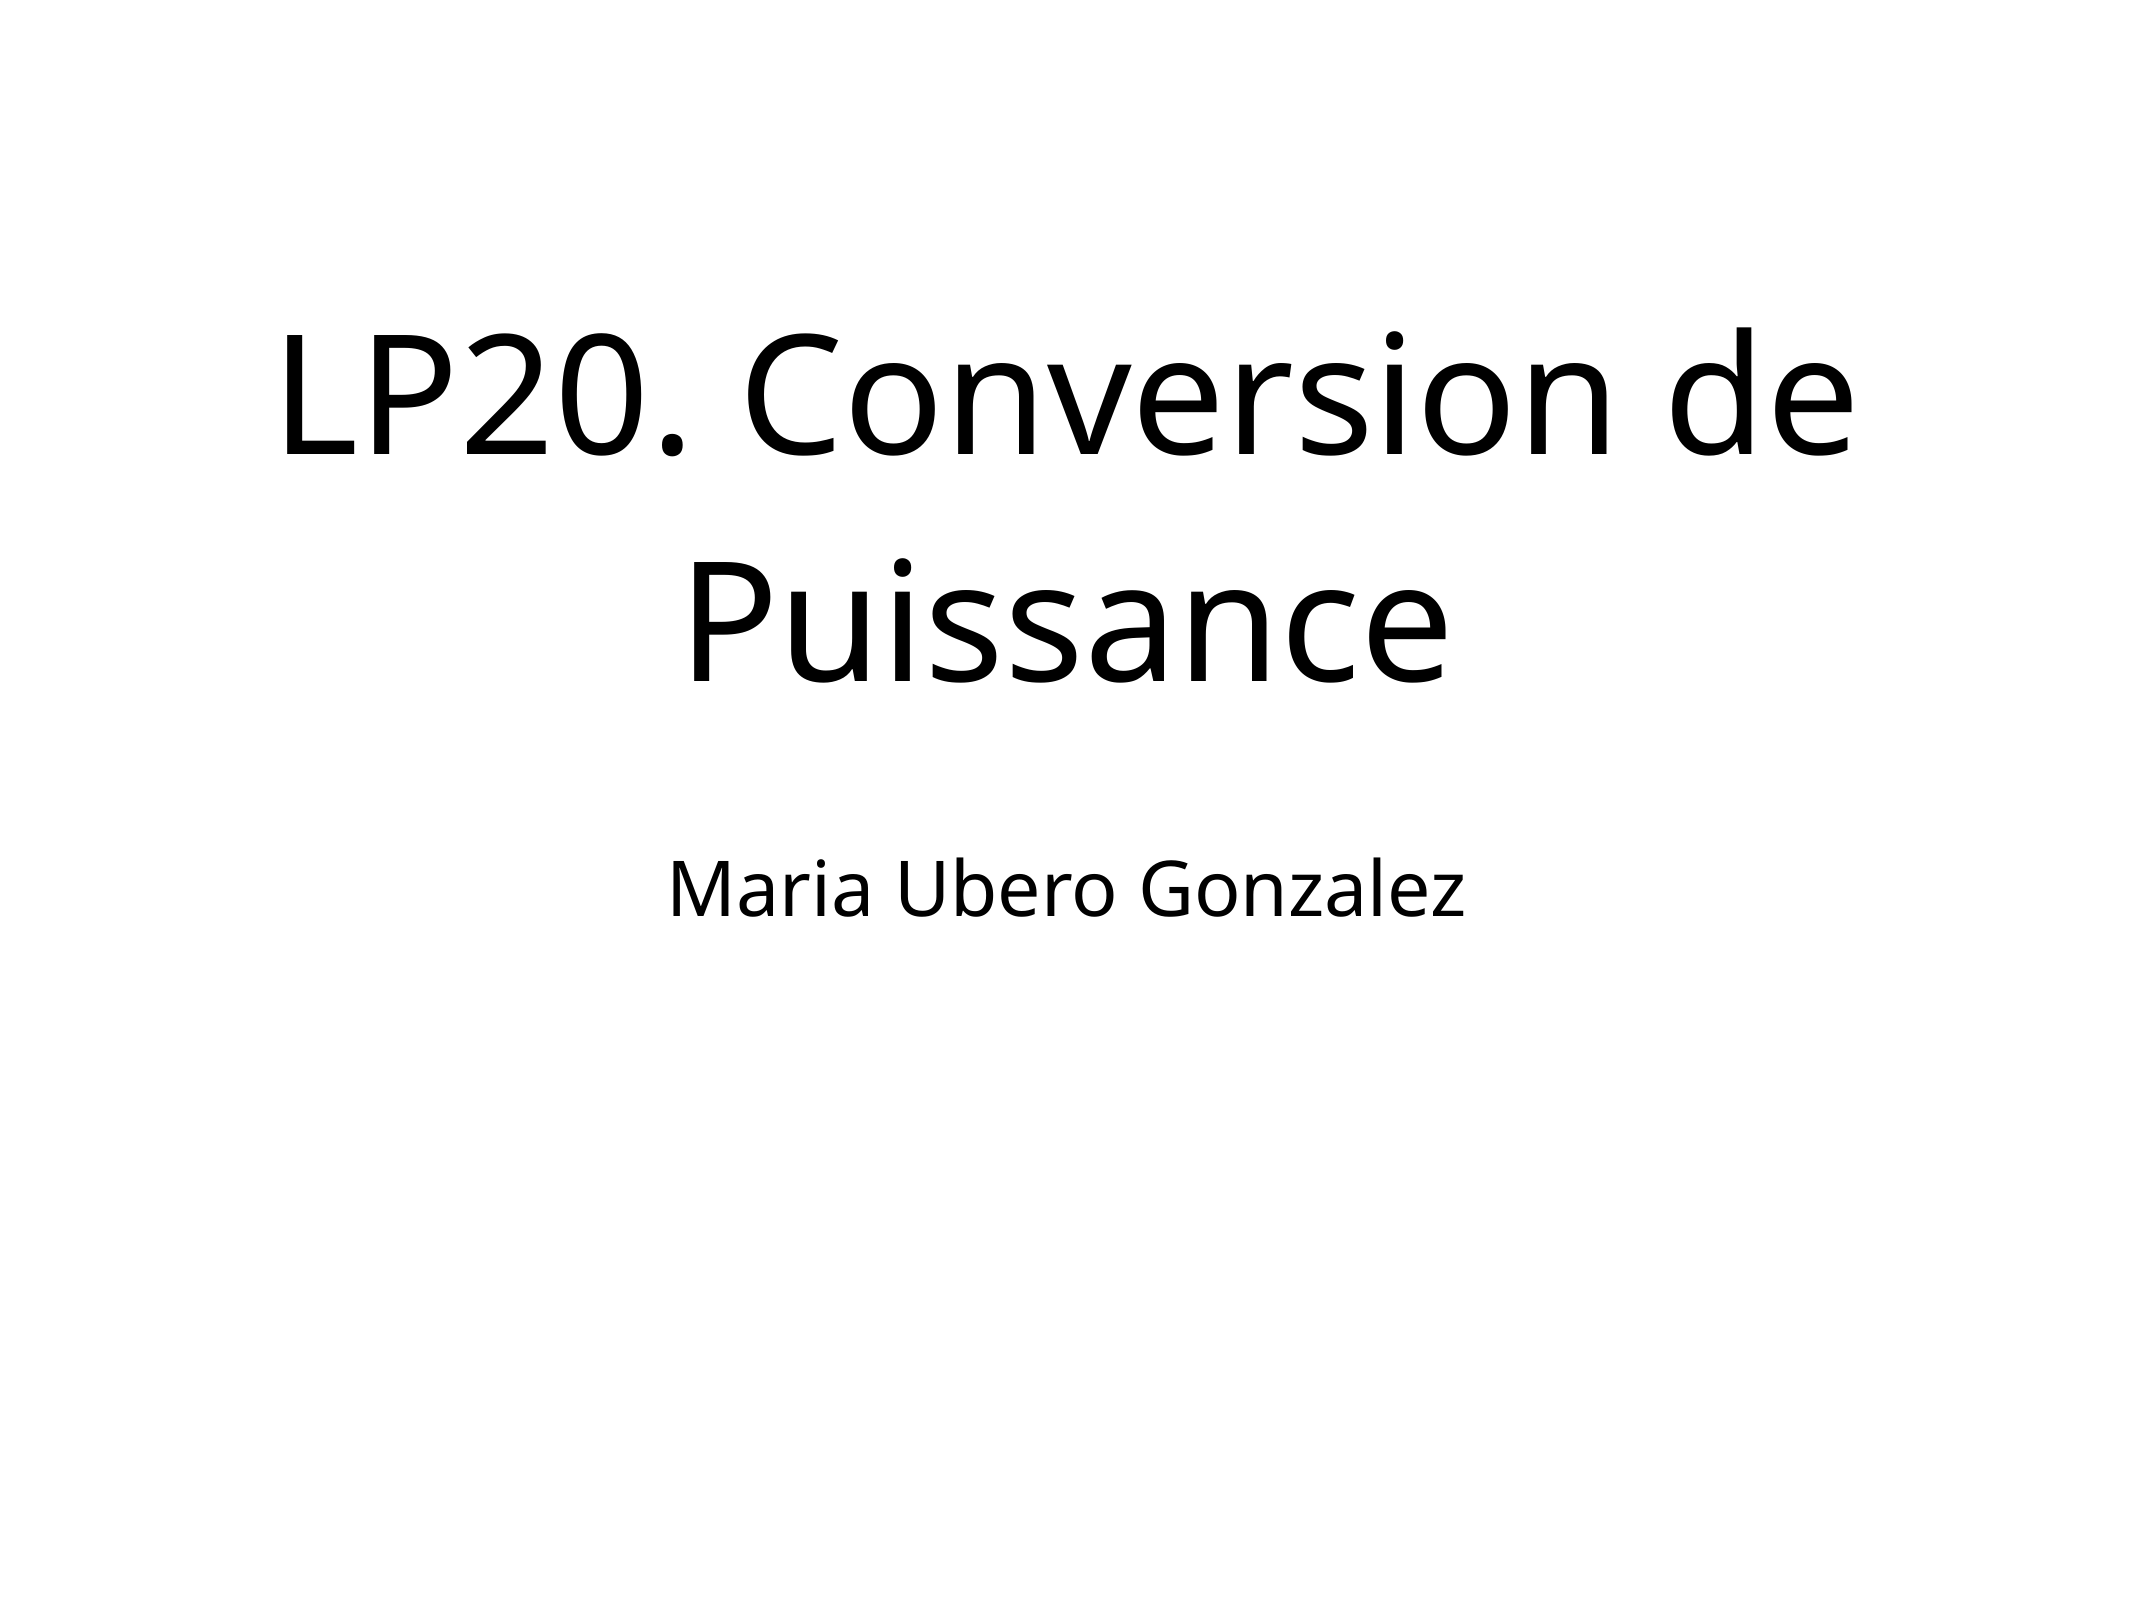

LP20. Conversion de Puissance
Maria Ubero Gonzalez